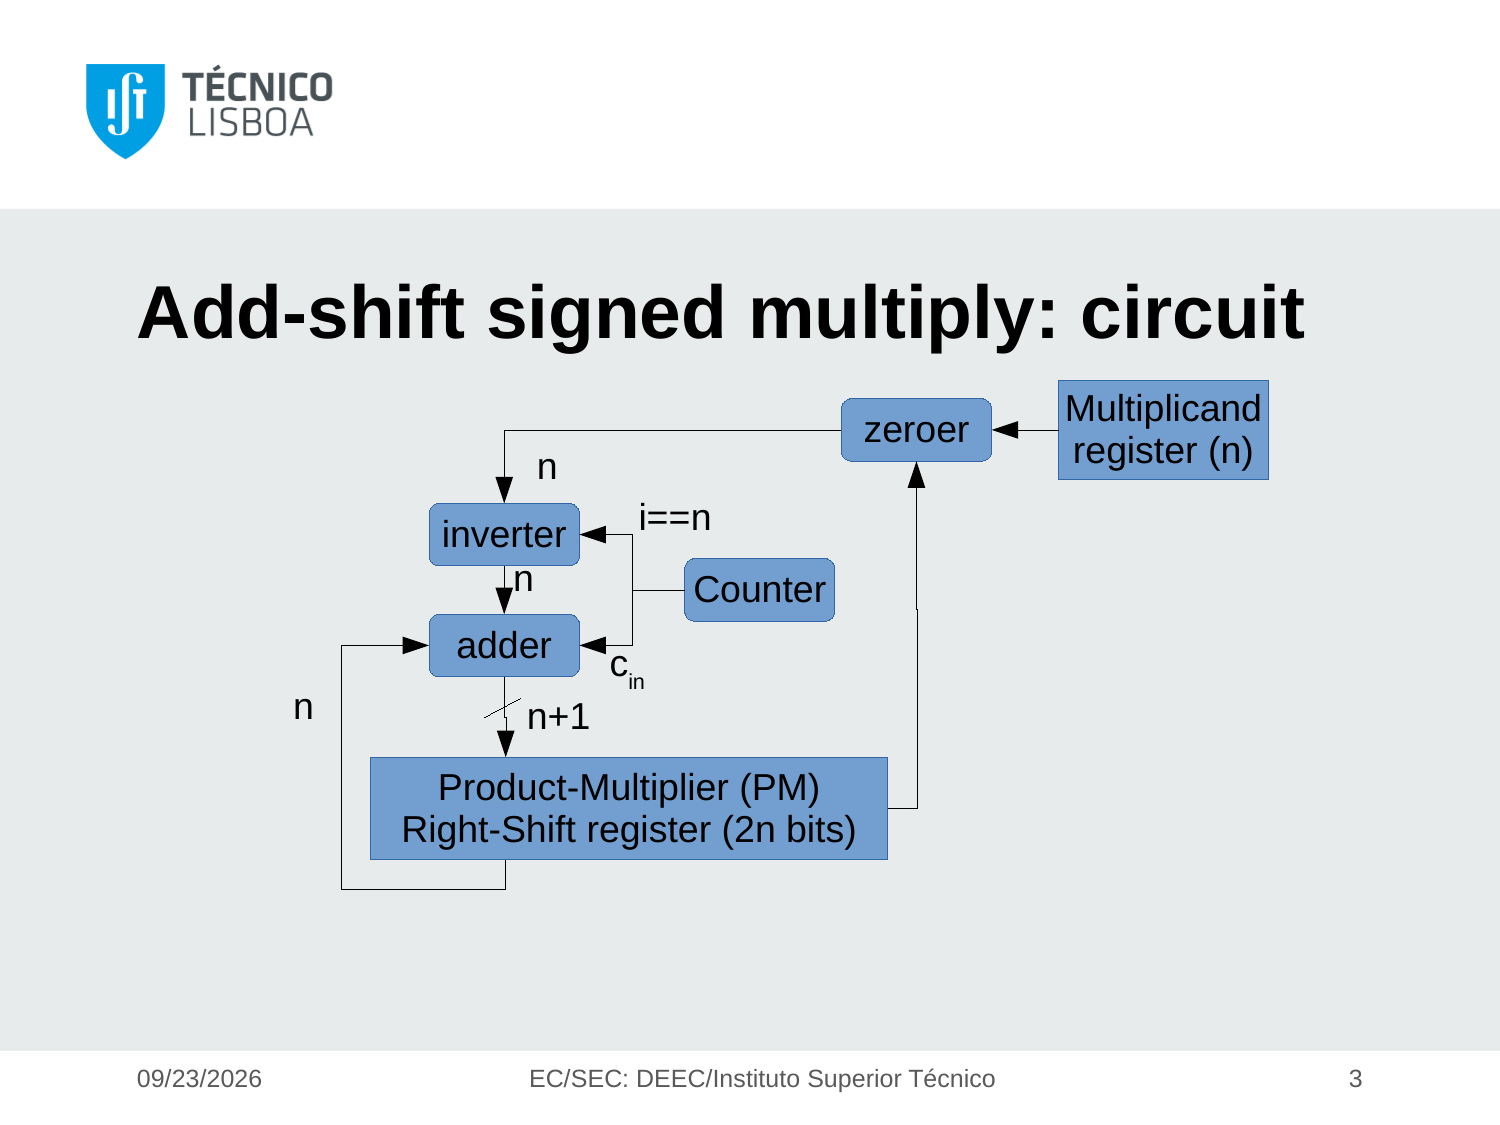

# Add-shift signed multiply: circuit
Multiplicand
register (n)
zeroer
n
i==n
inverter
n
Counter
adder
cin
n
n+1
Product-Multiplier (PM)
Right-Shift register (2n bits)
EC/SEC: DEEC/Instituto Superior Técnico
1